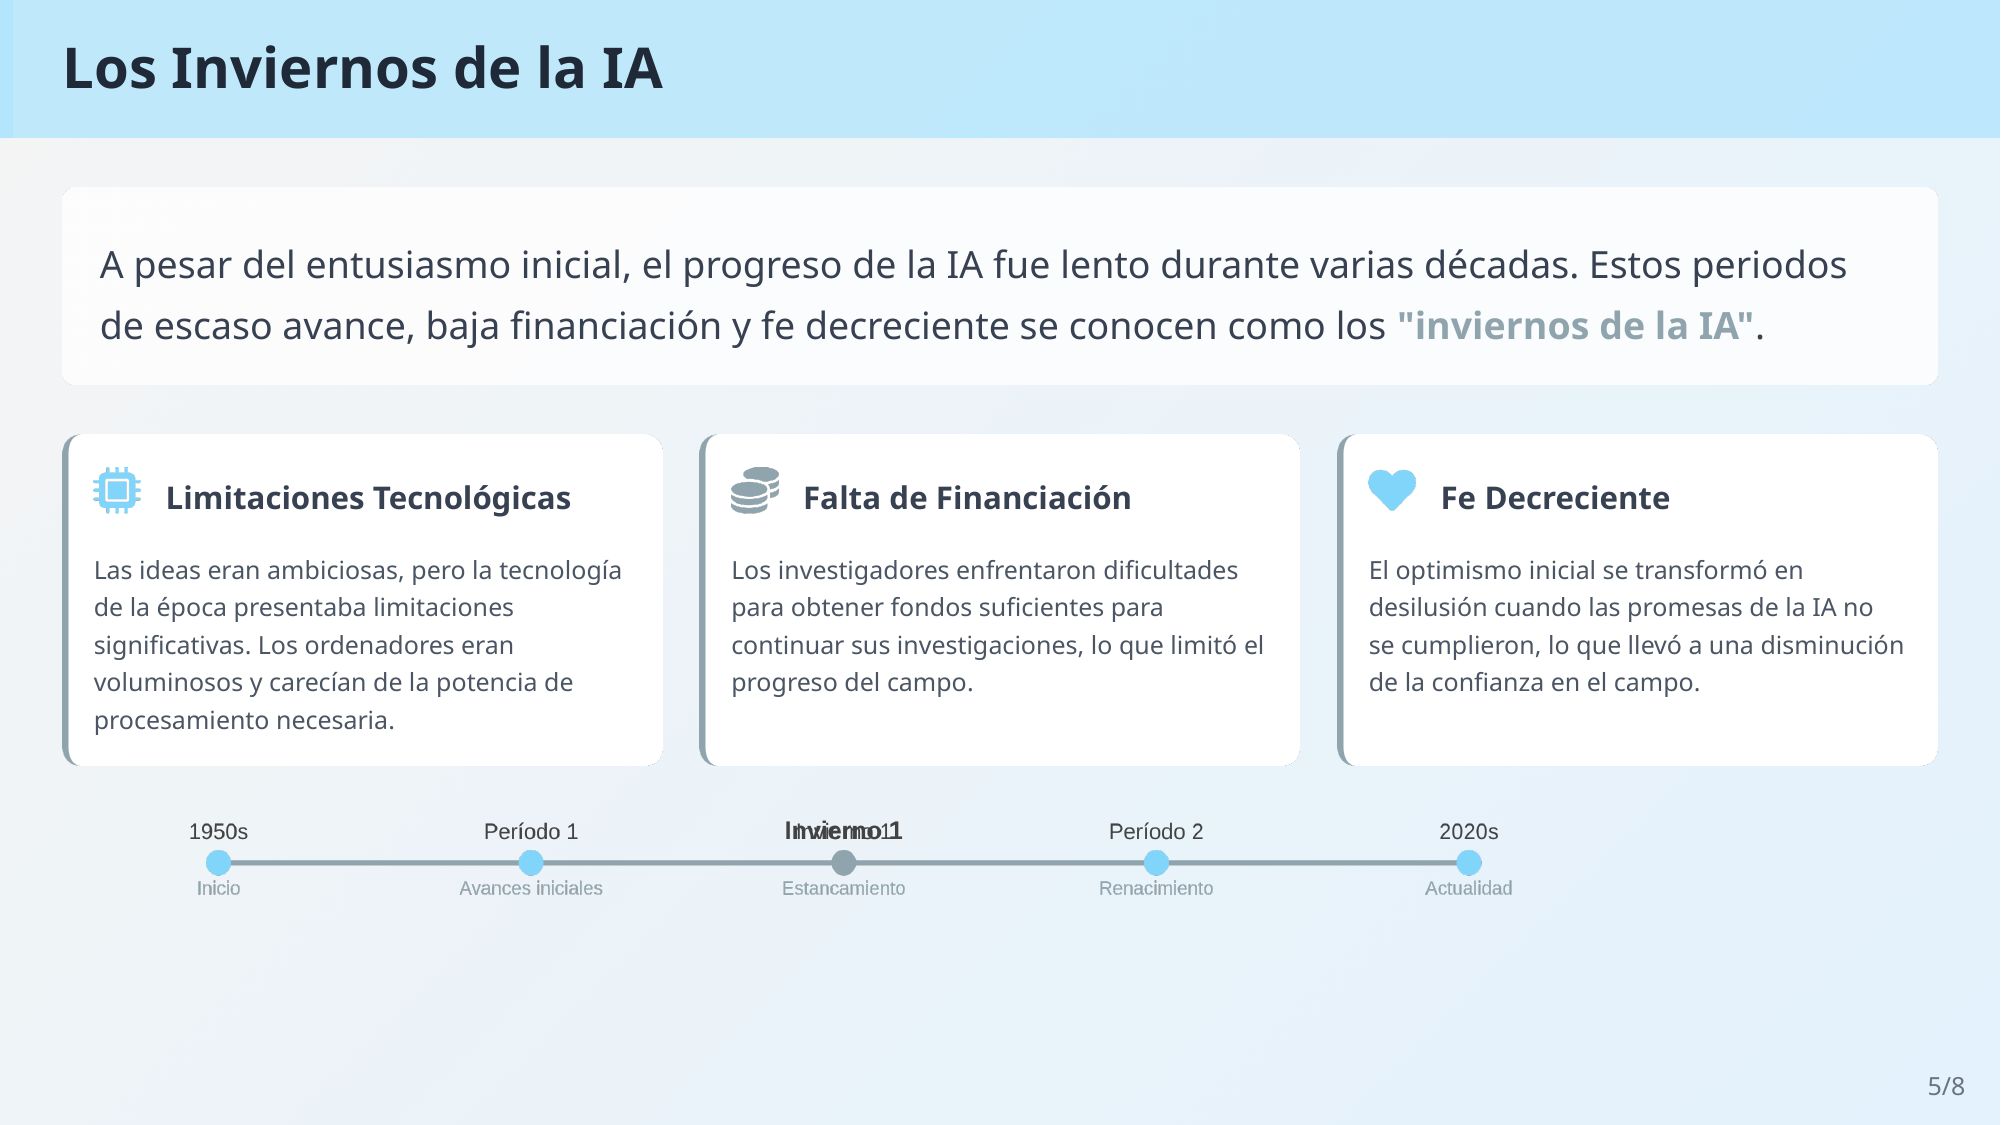

Los Inviernos de la IA
A pesar del entusiasmo inicial, el progreso de la IA fue lento durante varias décadas. Estos periodos de escaso avance, baja financiación y fe decreciente se conocen como los "inviernos de la IA".
Limitaciones Tecnológicas
Falta de Financiación
Fe Decreciente
Las ideas eran ambiciosas, pero la tecnología de la época presentaba limitaciones significativas. Los ordenadores eran voluminosos y carecían de la potencia de procesamiento necesaria.
Los investigadores enfrentaron dificultades para obtener fondos suficientes para continuar sus investigaciones, lo que limitó el progreso del campo.
El optimismo inicial se transformó en desilusión cuando las promesas de la IA no se cumplieron, lo que llevó a una disminución de la confianza en el campo.
5/8